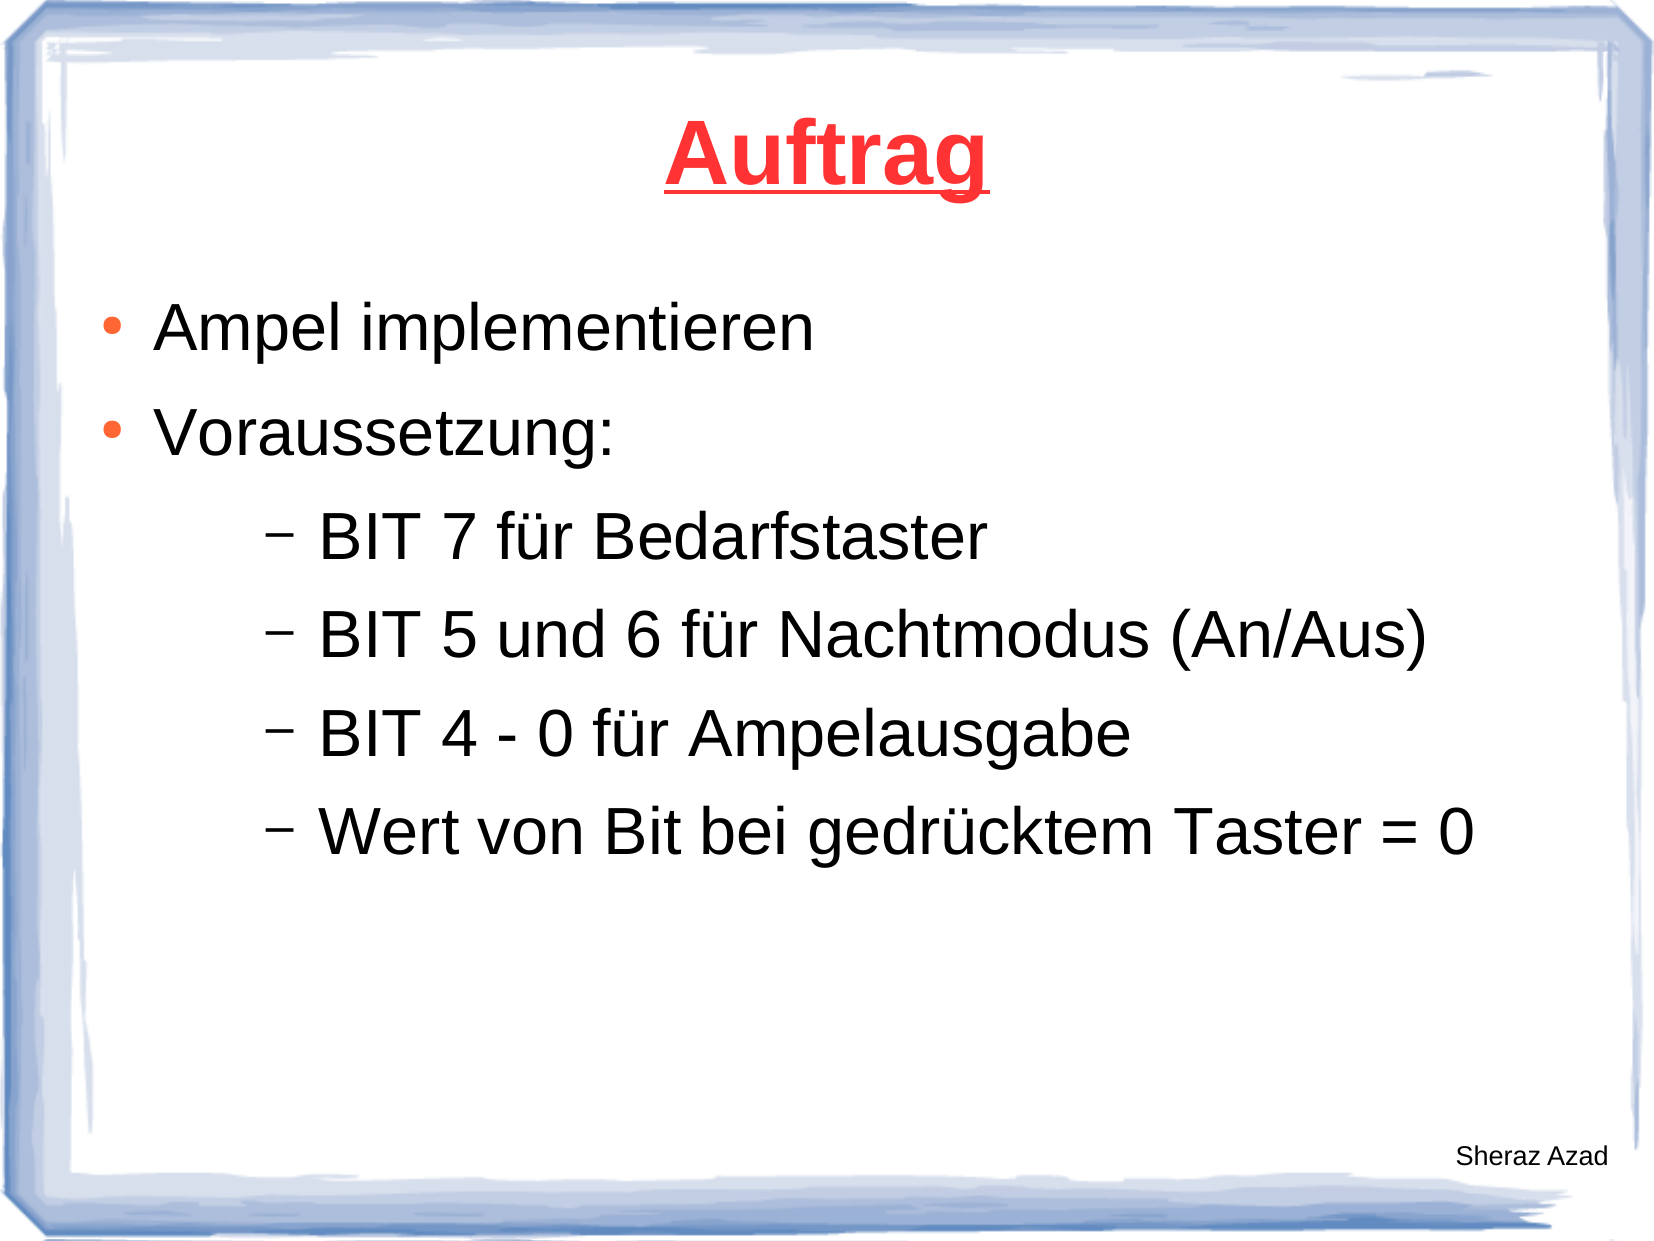

# Auftrag
Ampel implementieren
Voraussetzung:
BIT 7 für Bedarfstaster
BIT 5 und 6 für Nachtmodus (An/Aus)
BIT 4 - 0 für Ampelausgabe
Wert von Bit bei gedrücktem Taster = 0
Sheraz Azad